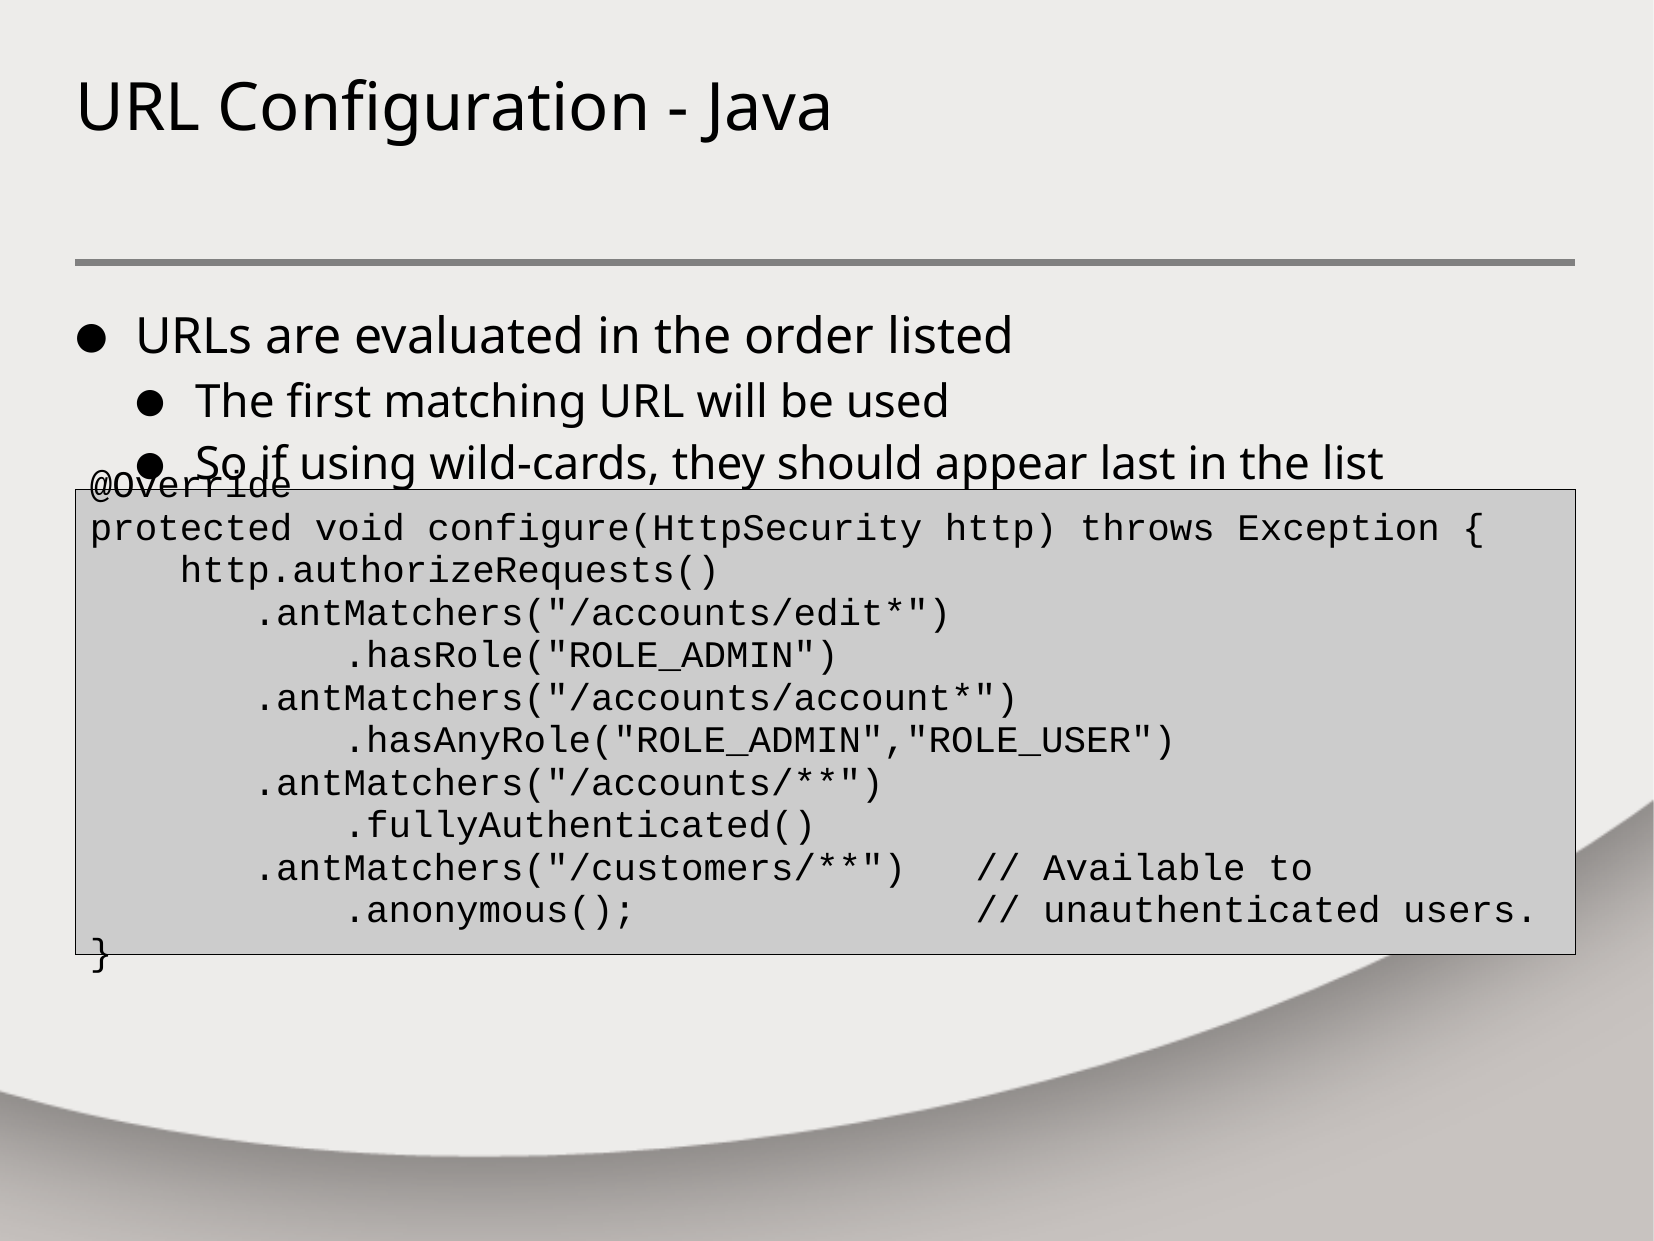

# URL Configuration - Java
URLs are evaluated in the order listed
The first matching URL will be used
So if using wild-cards, they should appear last in the list
@Override
protected void configure(HttpSecurity http) throws Exception {
 http.authorizeRequests()
	 .antMatchers("/accounts/edit*")
	 .hasRole("ROLE_ADMIN")
	 .antMatchers("/accounts/account*")
	 .hasAnyRole("ROLE_ADMIN","ROLE_USER")
	 .antMatchers("/accounts/**")
	 .fullyAuthenticated()
	 .antMatchers("/customers/**")	// Available to
	 .anonymous();					// unauthenticated users.
}